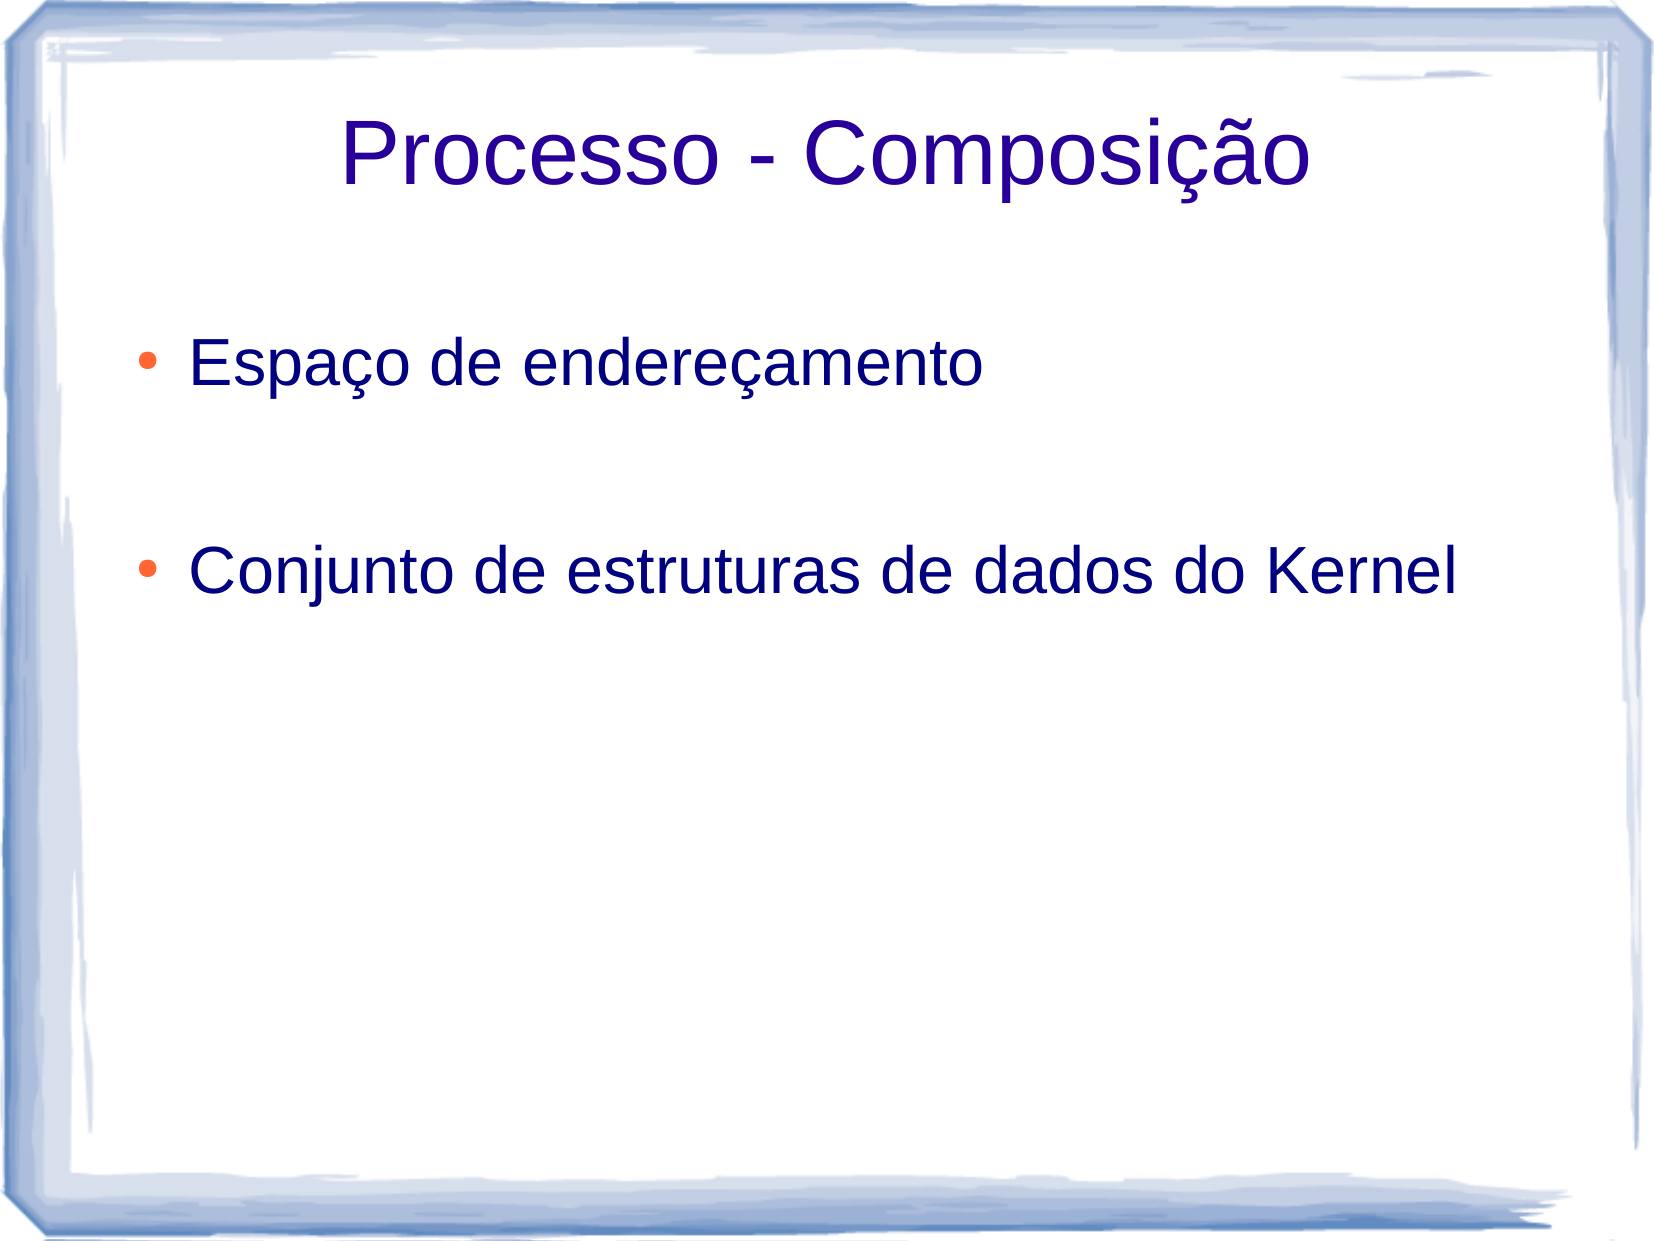

# Processo - Composição
Espaço de endereçamento
Conjunto de estruturas de dados do Kernel